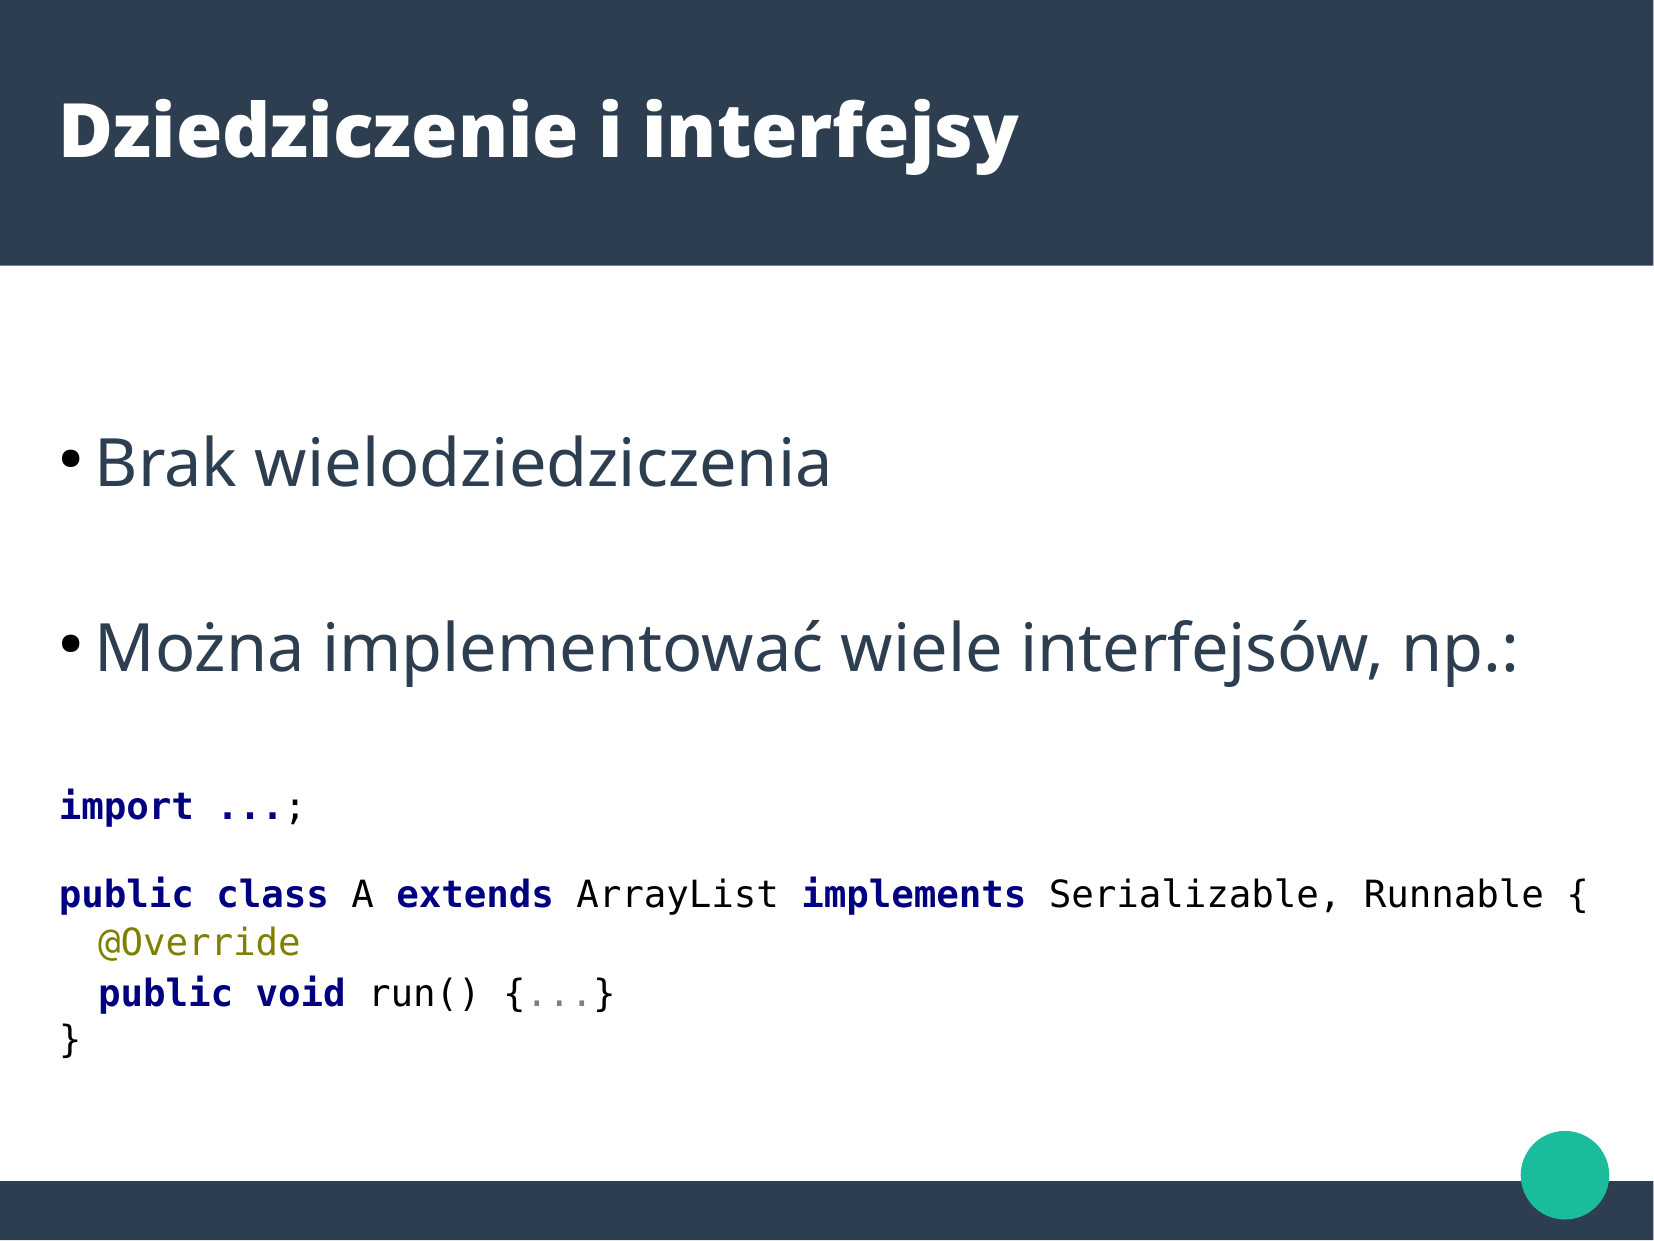

# Dziedziczenie i interfejsy
Brak wielodziedziczenia
Można implementować wiele interfejsów, np.:
import ...;
public class A extends ArrayList implements Serializable, Runnable {
 @Override
 public void run() {...}
}